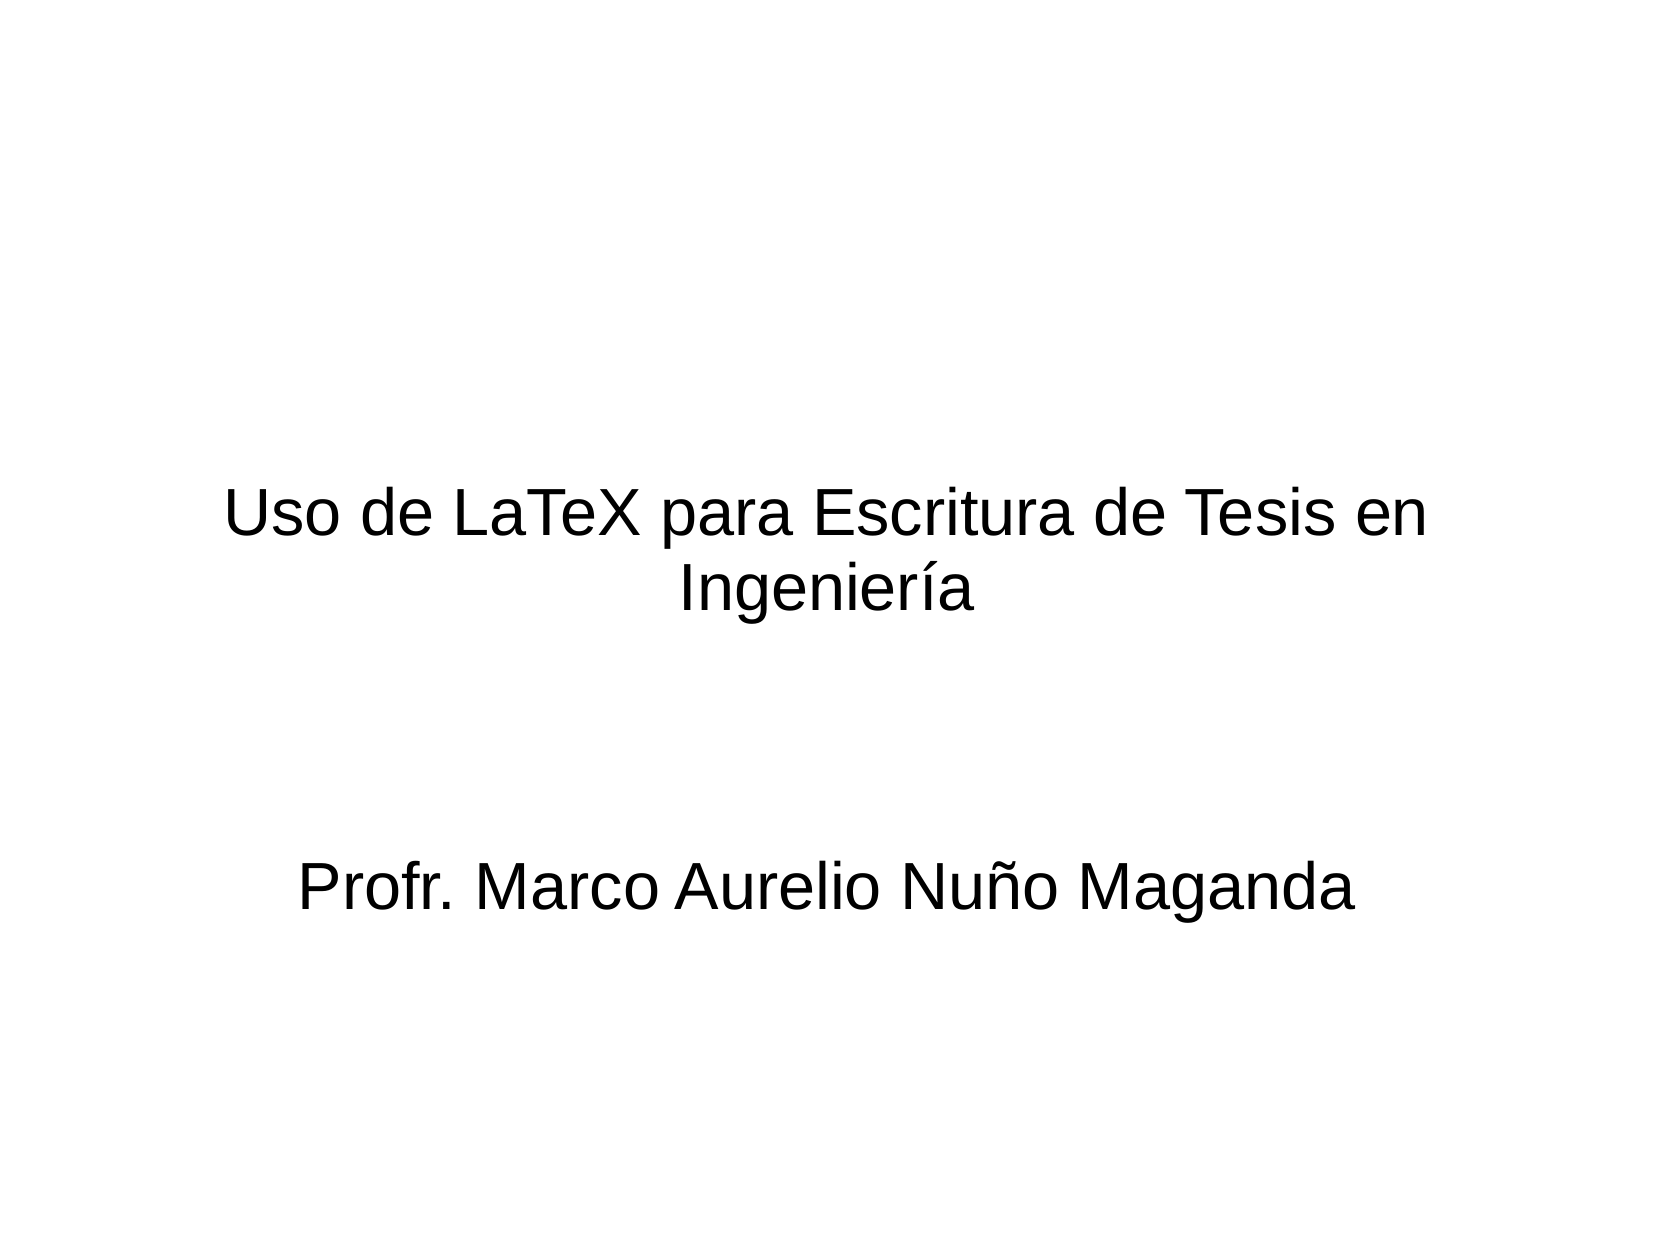

#
Uso de LaTeX para Escritura de Tesis en Ingeniería
Profr. Marco Aurelio Nuño Maganda